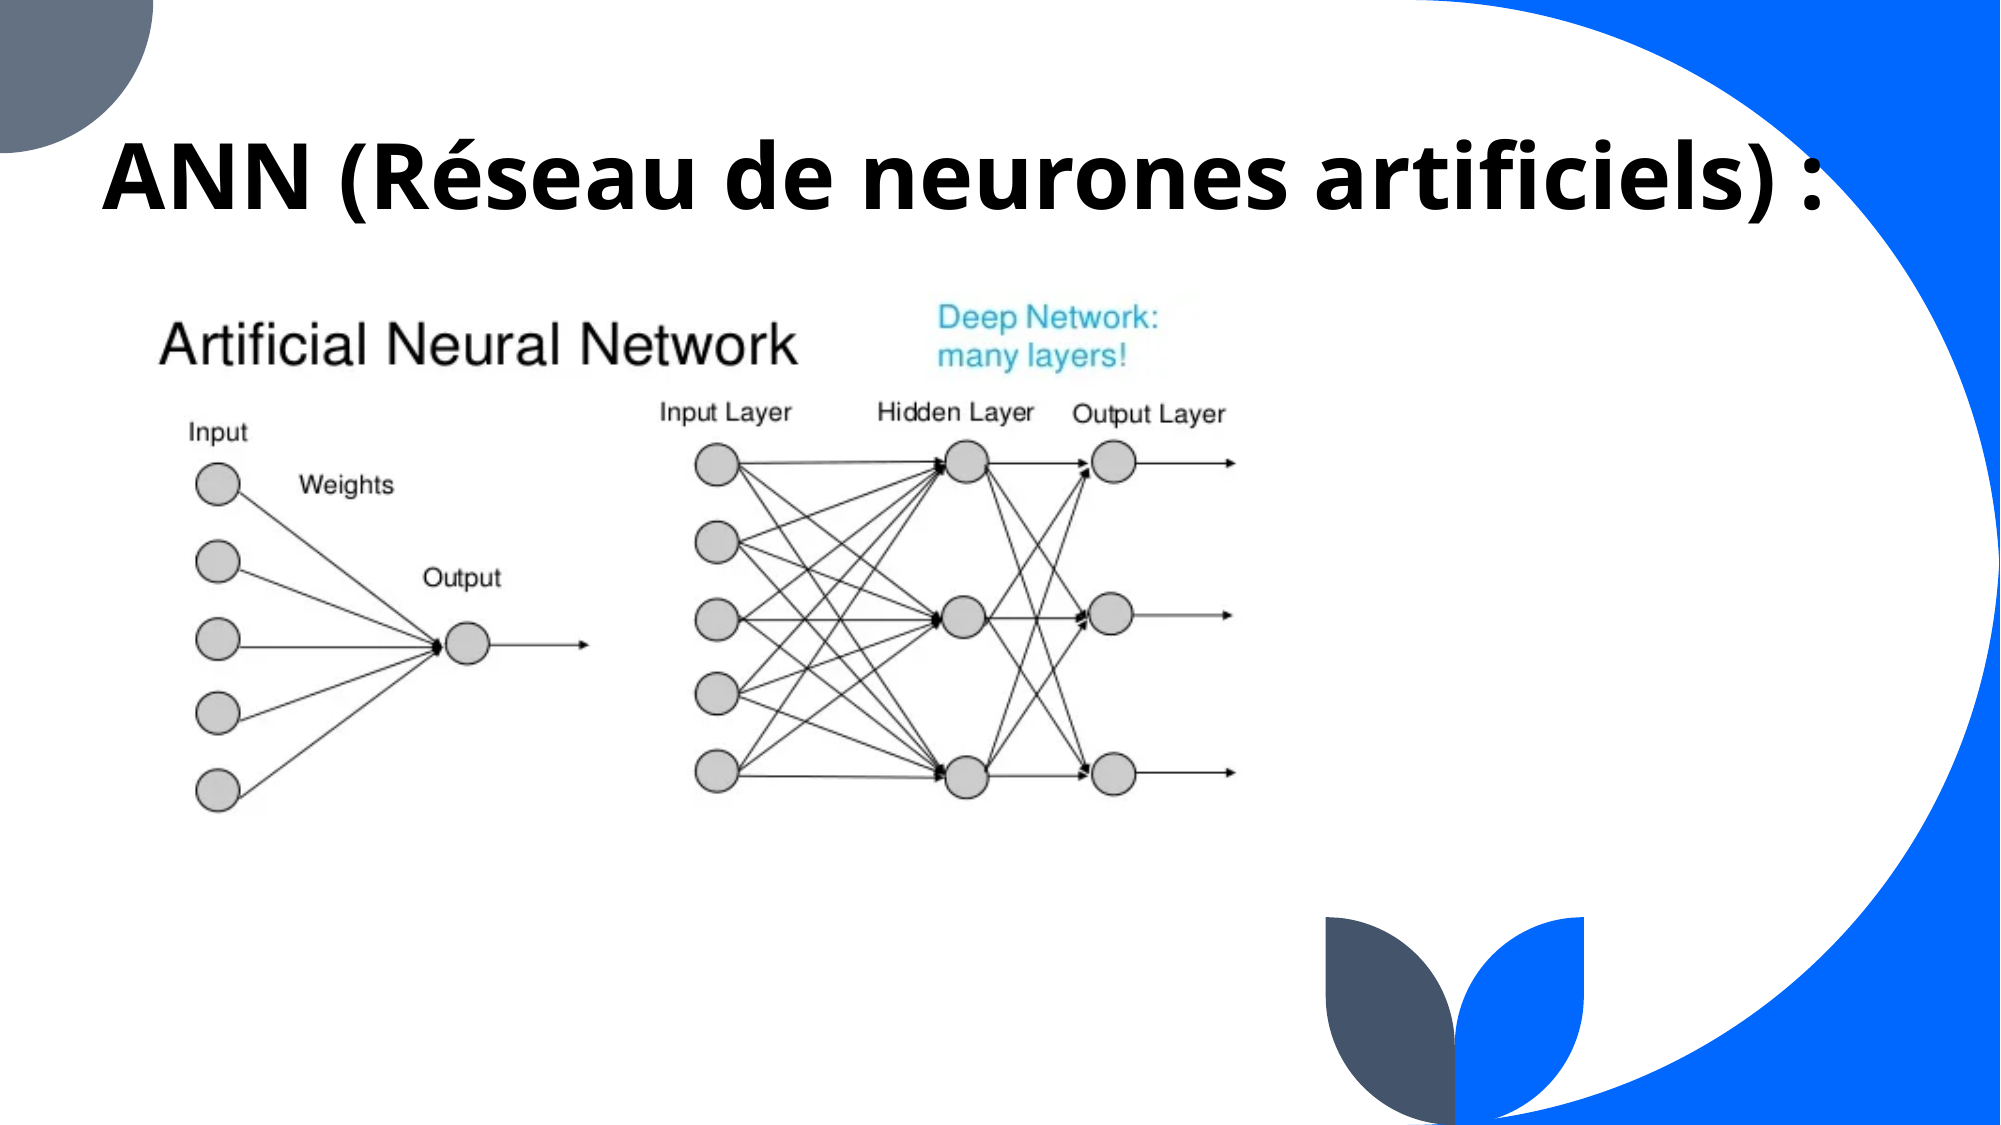

# ANN (Réseau de neurones artificiels) :